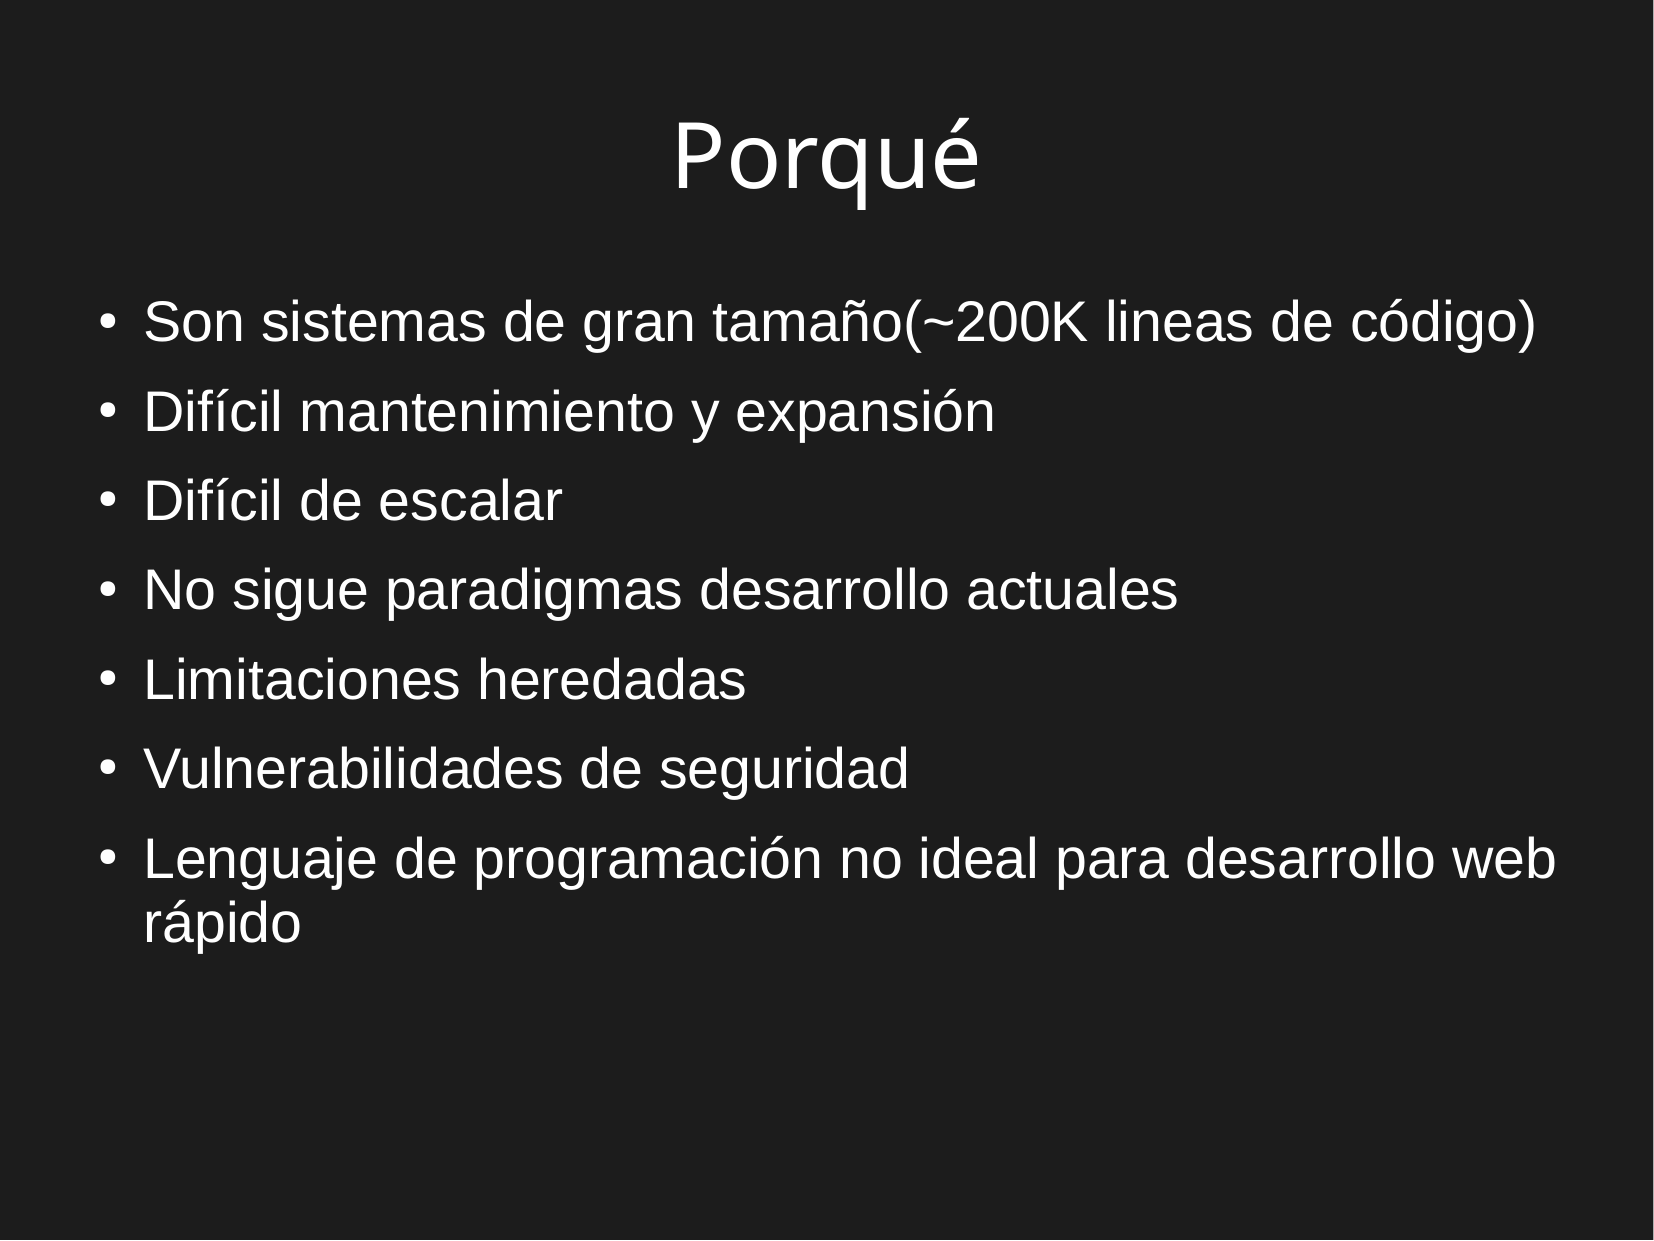

# Porqué
Son sistemas de gran tamaño(~200K lineas de código)
Difícil mantenimiento y expansión
Difícil de escalar
No sigue paradigmas desarrollo actuales
Limitaciones heredadas
Vulnerabilidades de seguridad
Lenguaje de programación no ideal para desarrollo web rápido